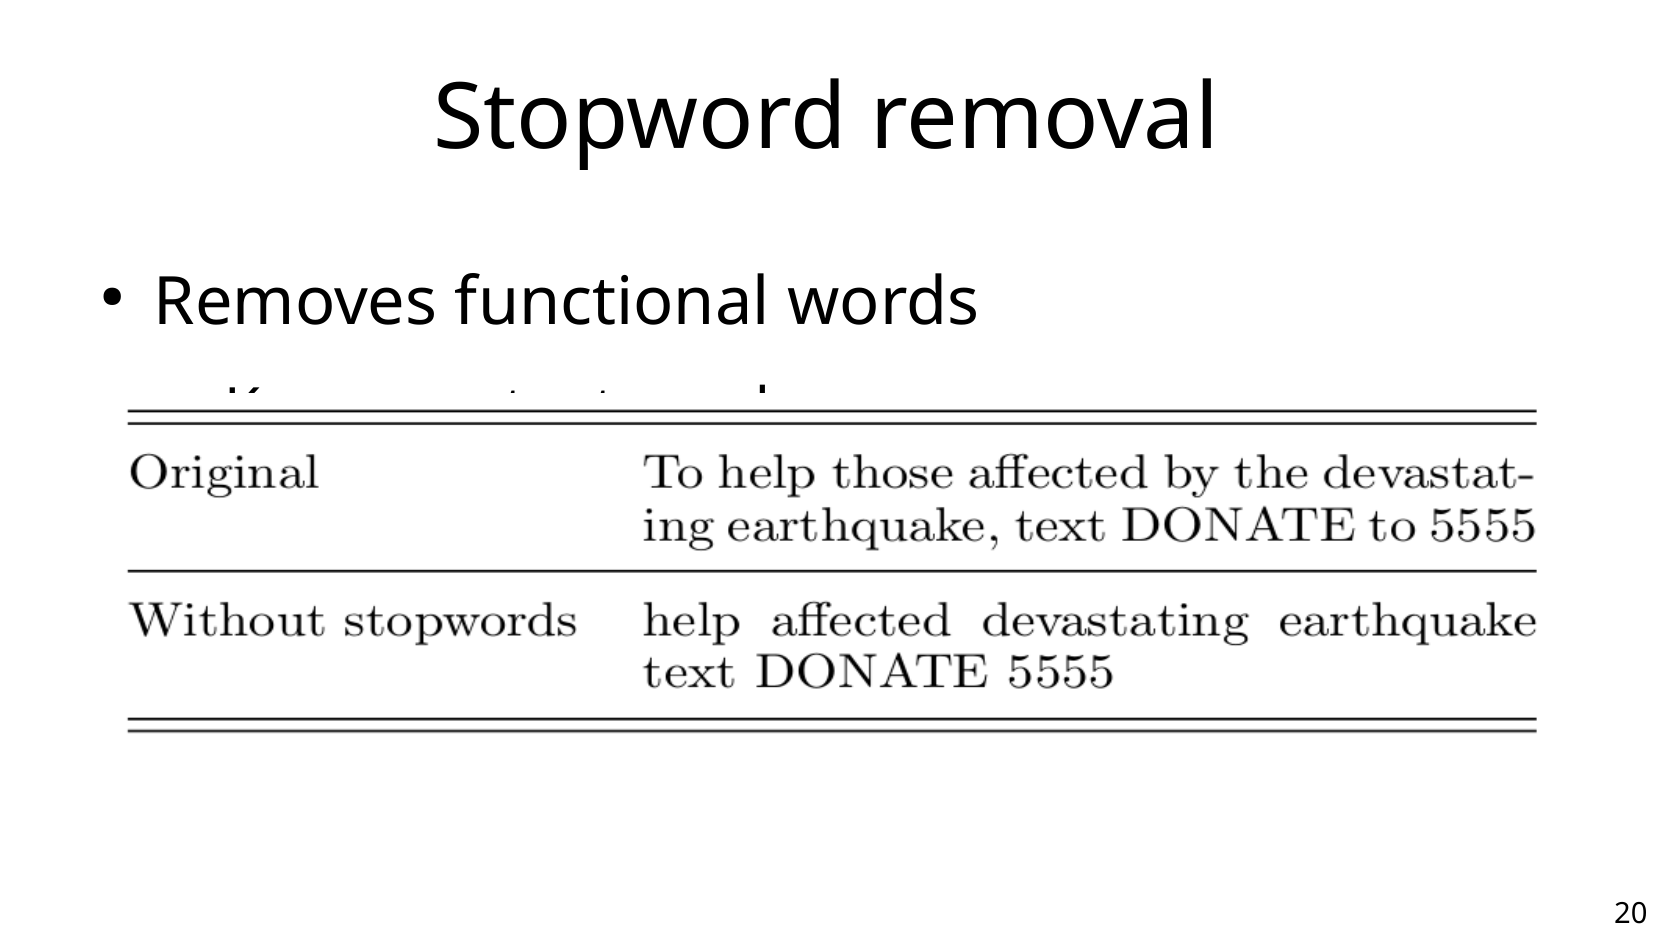

# Stopword removal
Removes functional words
Keeps content words
20